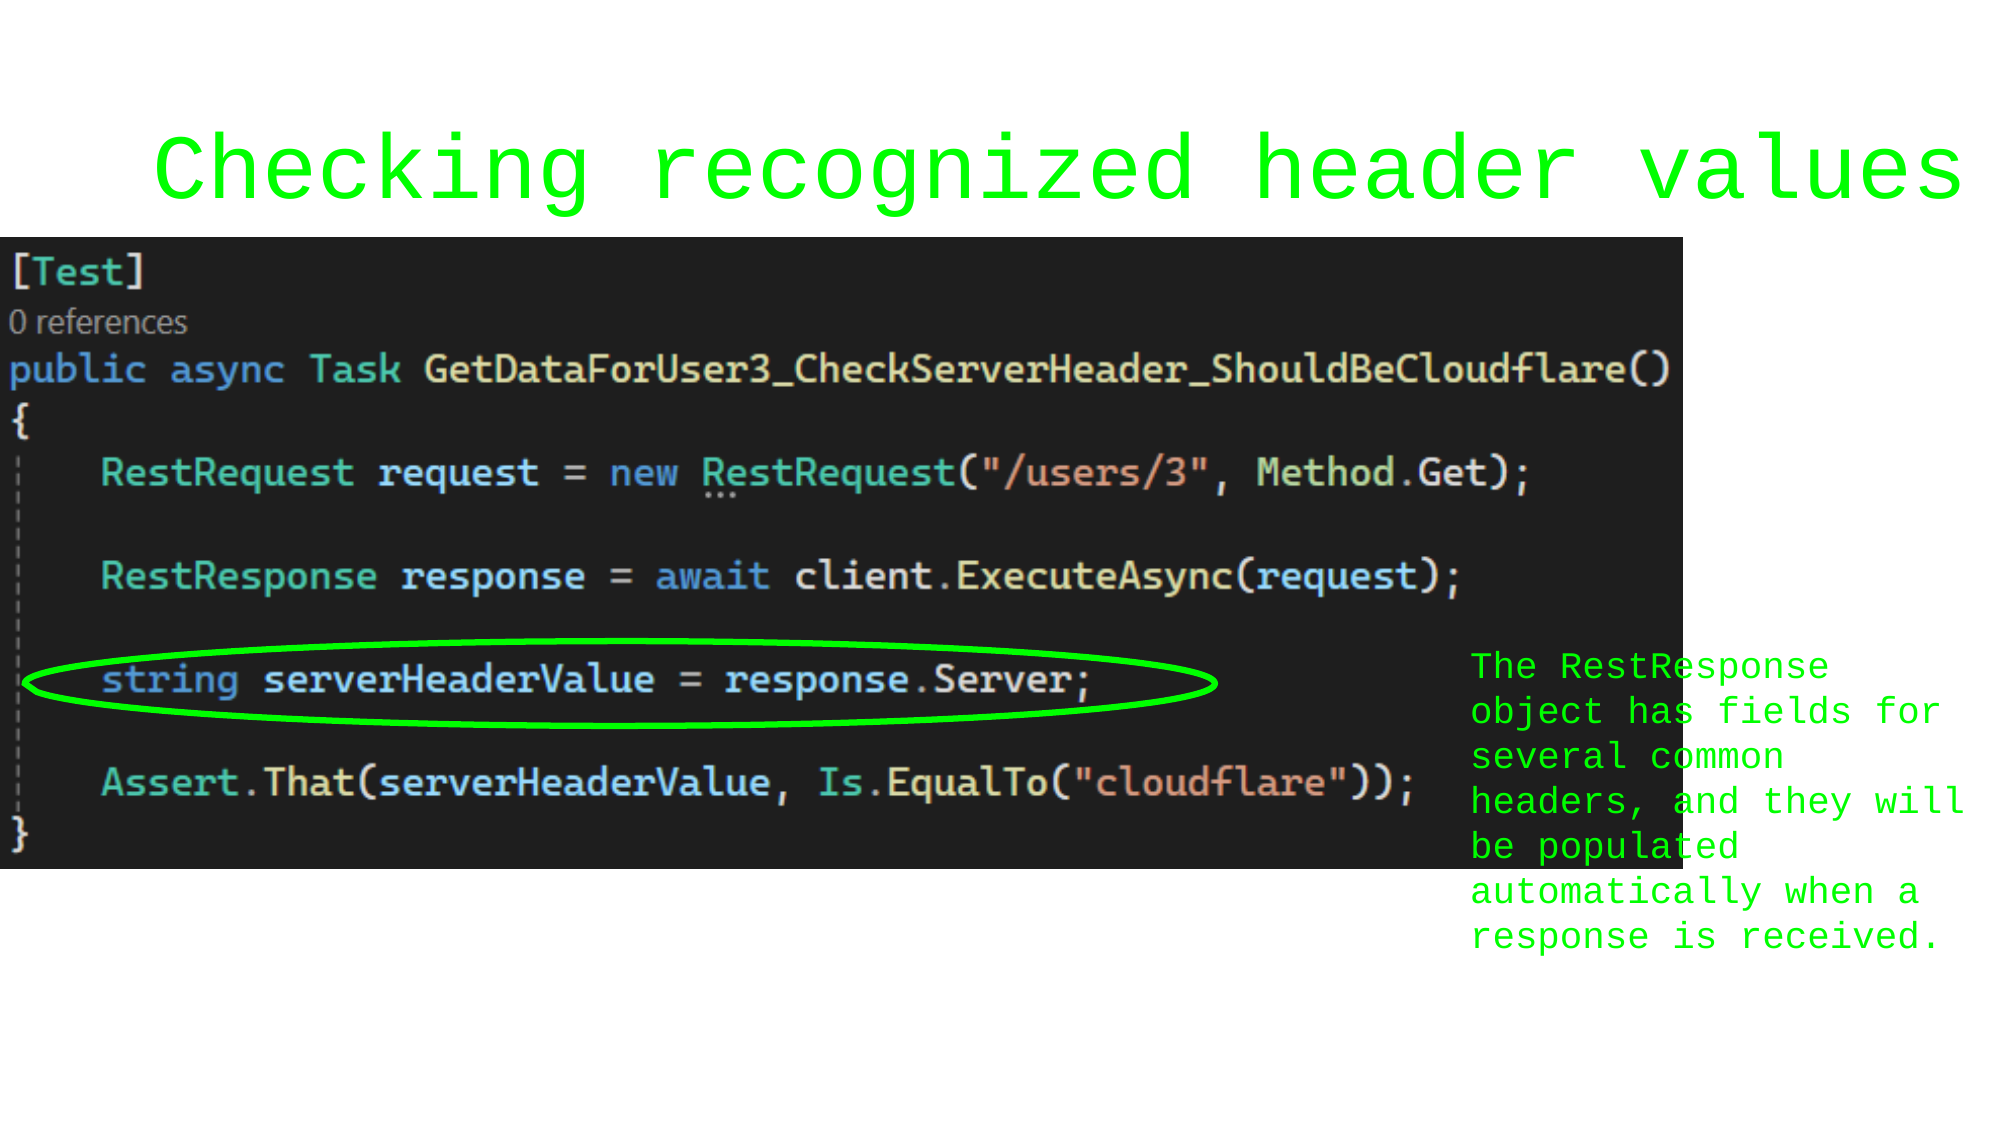

# Checking recognized header values
The RestResponse object has fields for several common headers, and they will be populated automatically when a response is received.